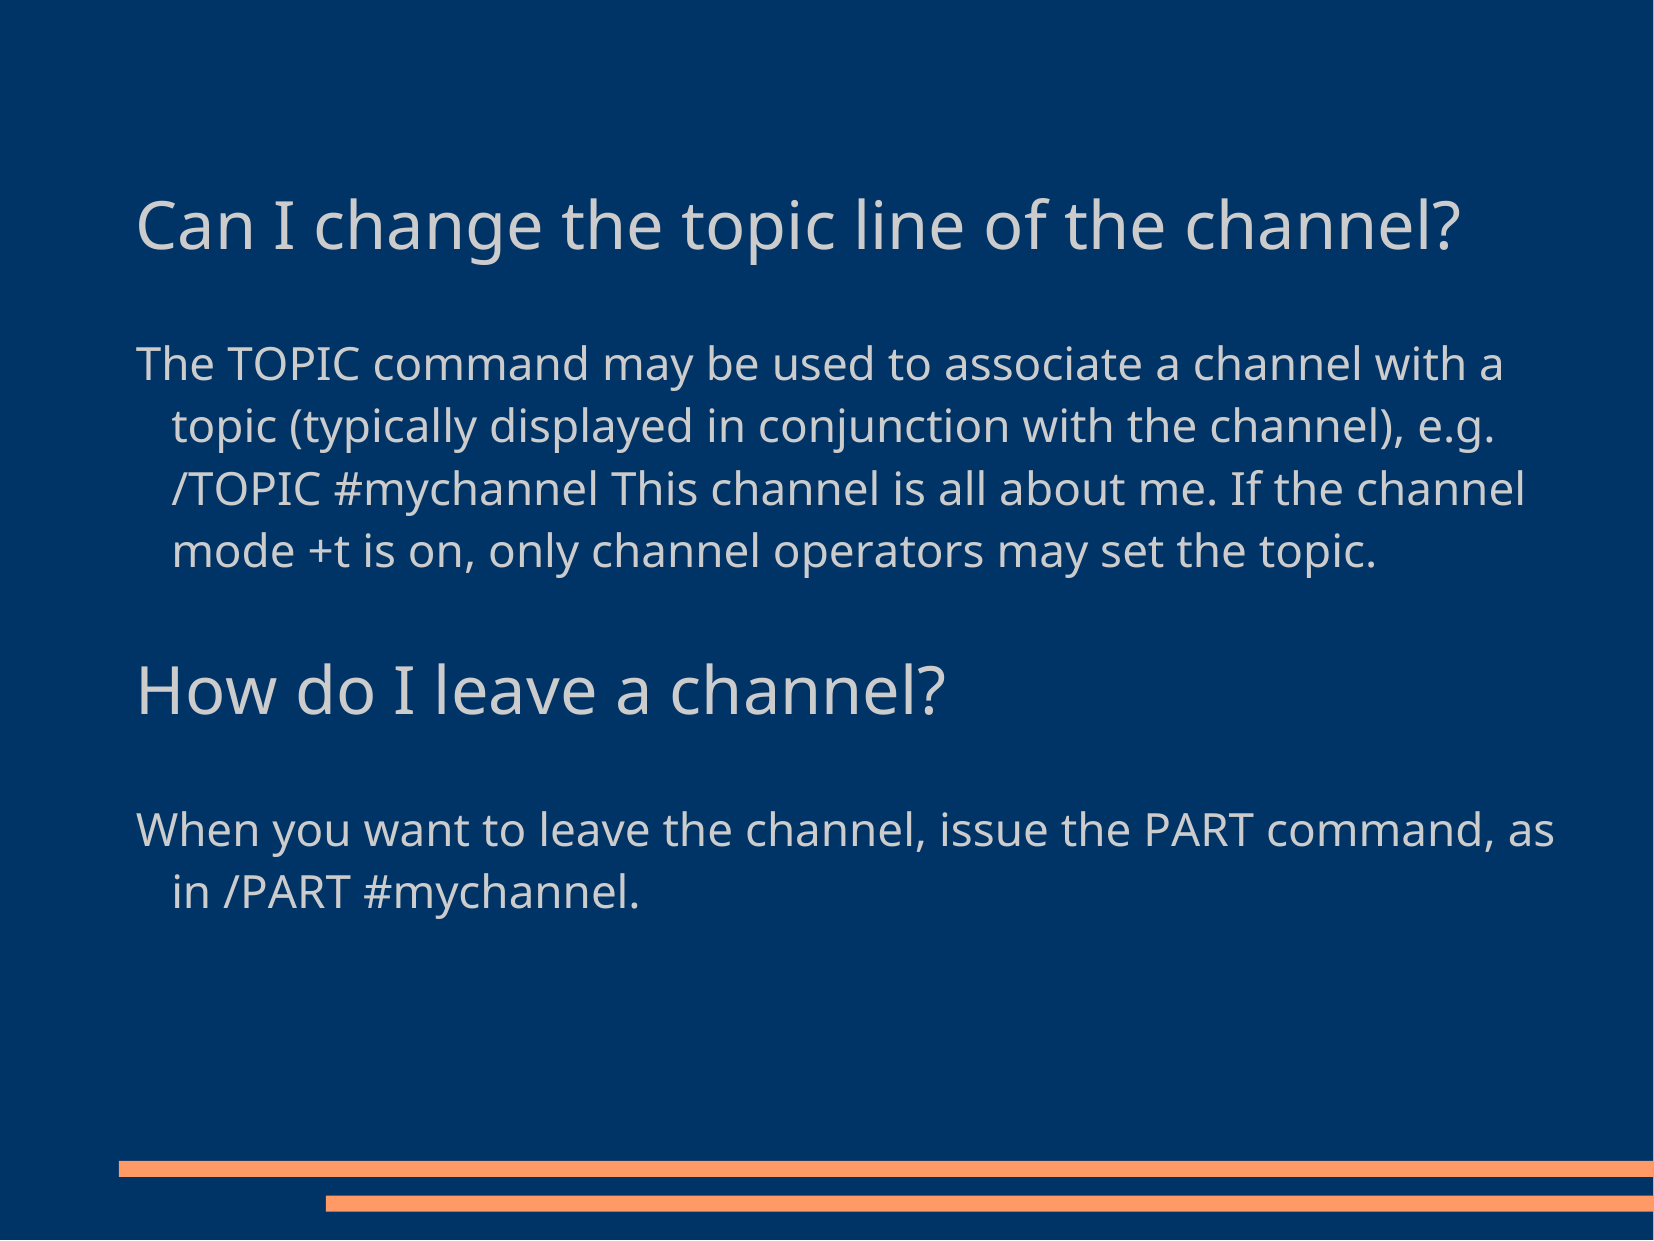

Can I change the topic line of the channel?
The TOPIC command may be used to associate a channel with a topic (typically displayed in conjunction with the channel), e.g. /TOPIC #mychannel This channel is all about me. If the channel mode +t is on, only channel operators may set the topic.
How do I leave a channel?
When you want to leave the channel, issue the PART command, as in /PART #mychannel.
#